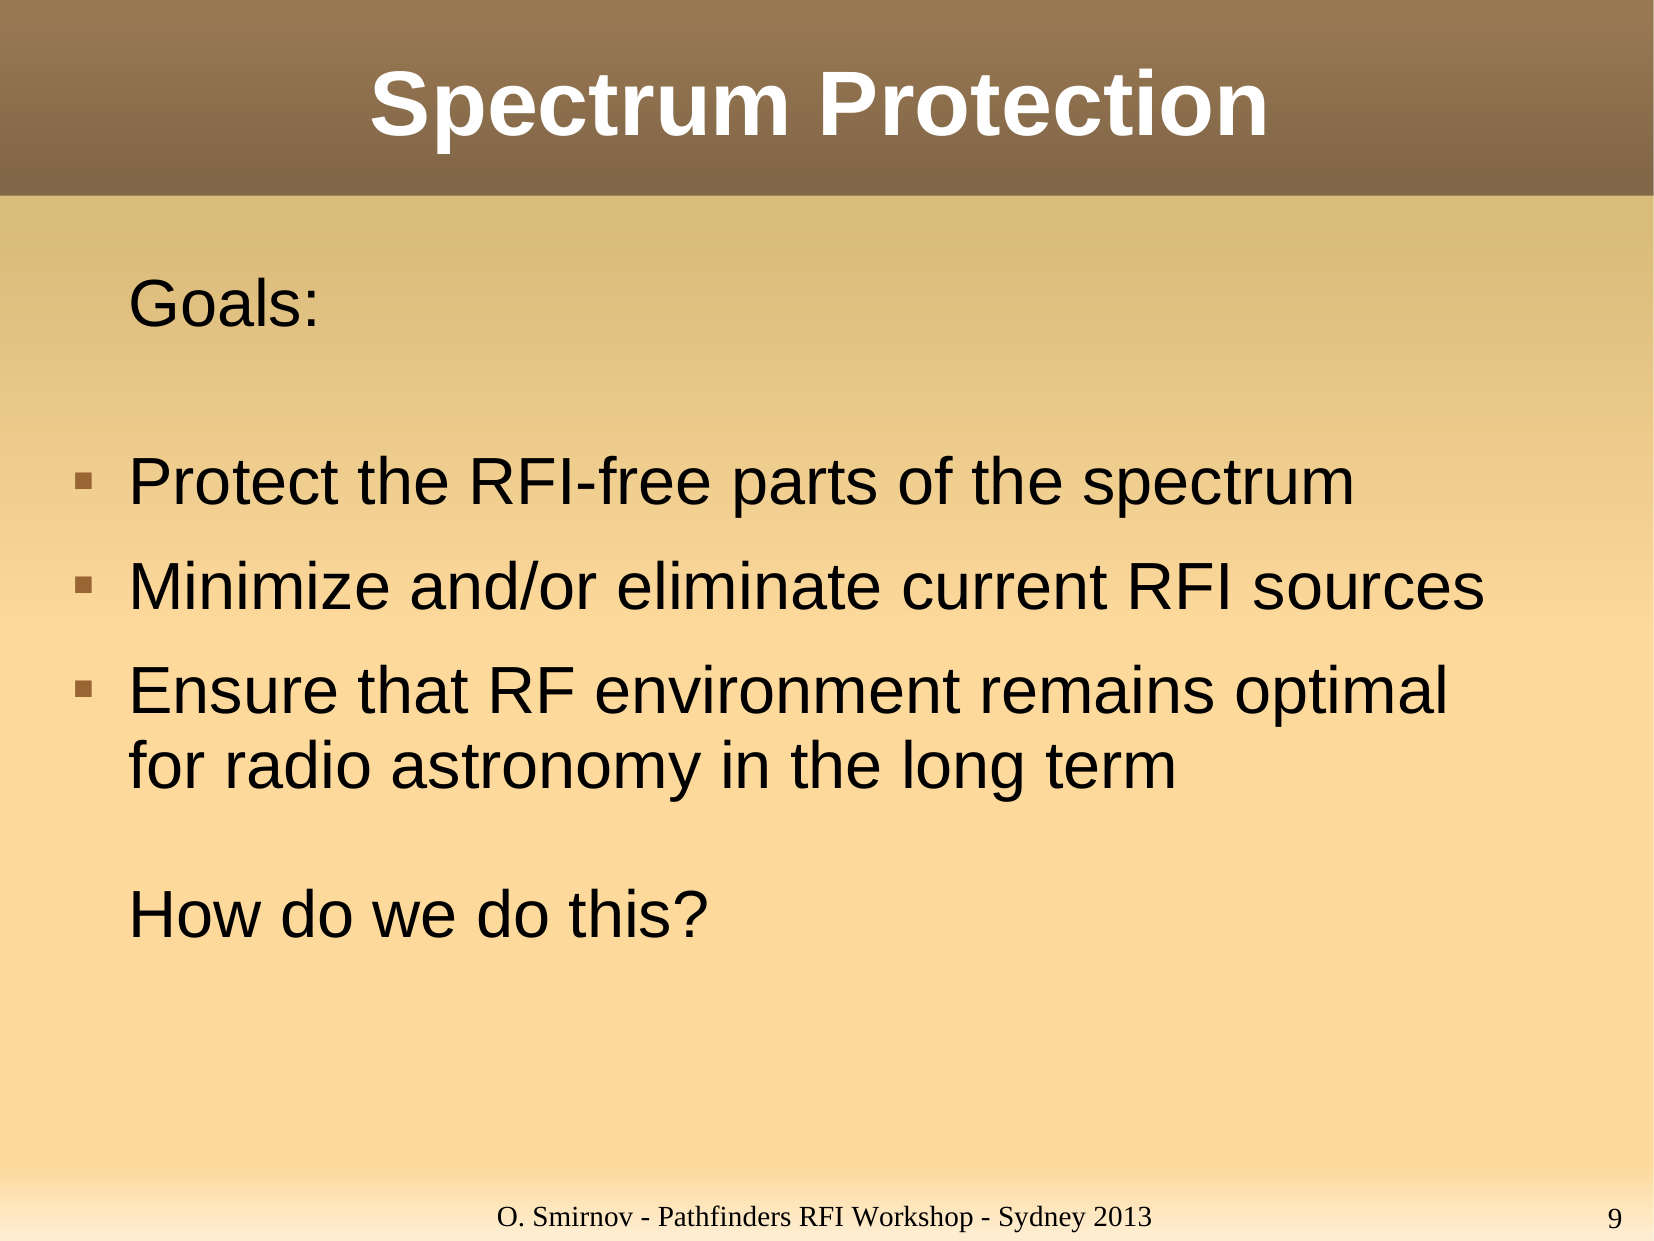

# Spectrum Protection
Goals:
Protect the RFI-free parts of the spectrum
Minimize and/or eliminate current RFI sources
Ensure that RF environment remains optimal for radio astronomy in the long term
How do we do this?
O. Smirnov - Pathfinders RFI Workshop - Sydney 2013
9